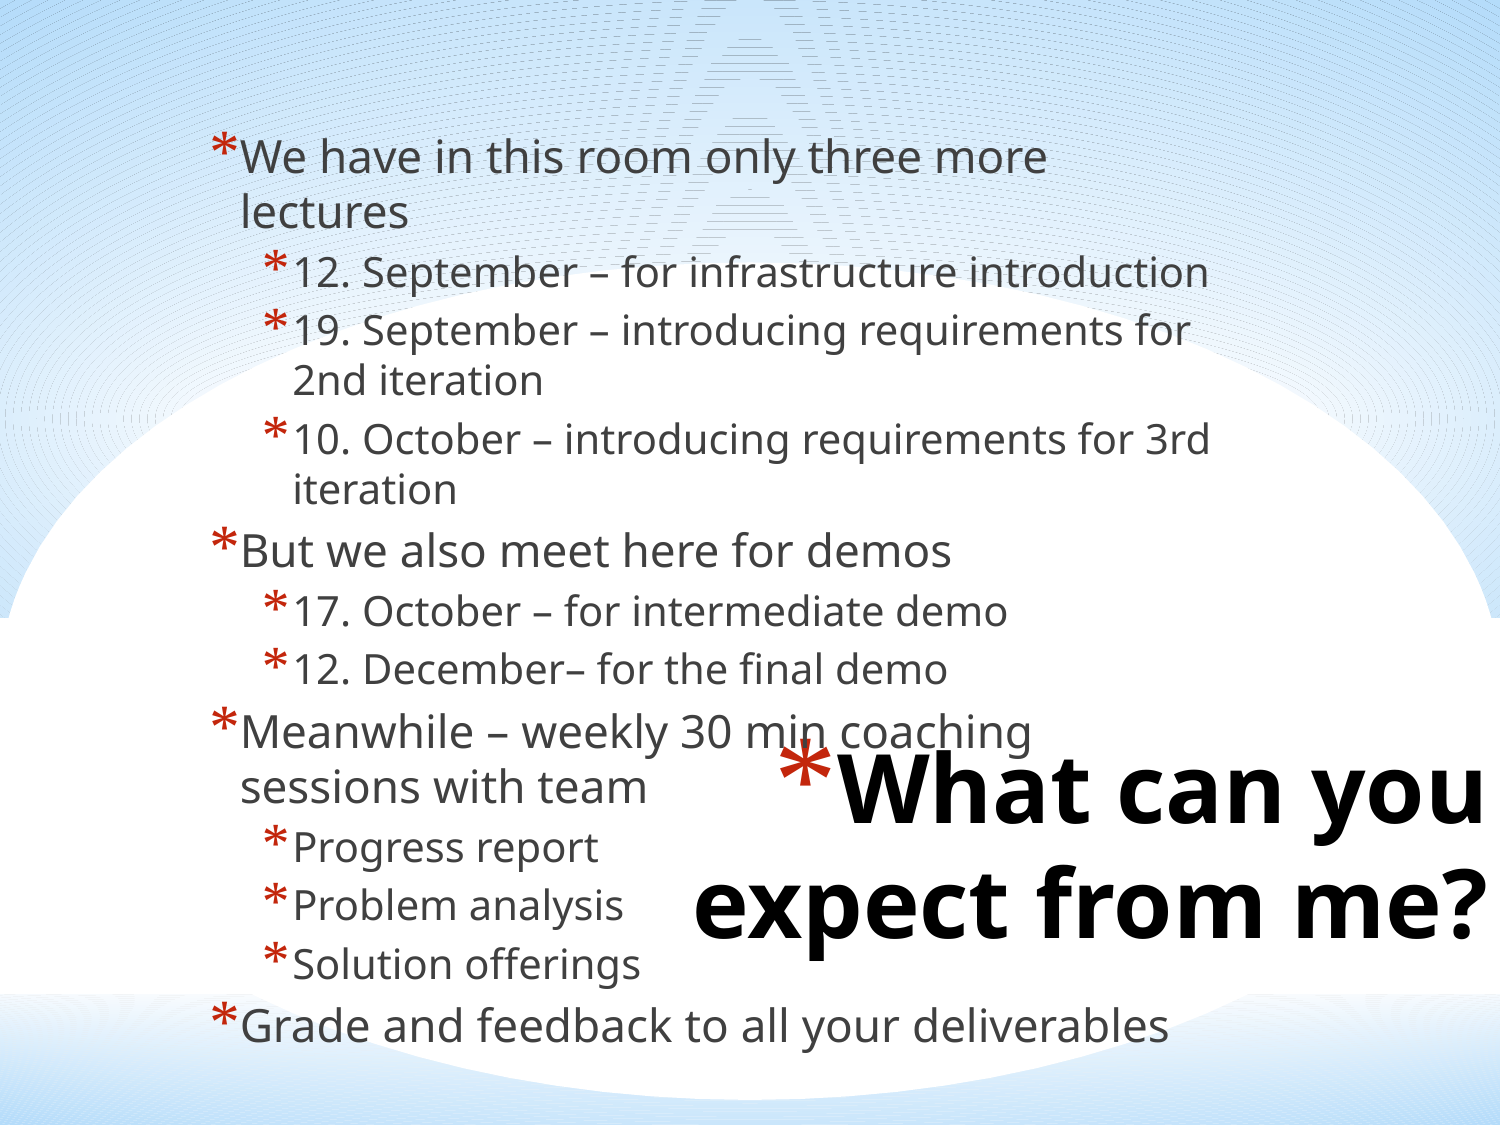

We have in this room only three more lectures
12. September – for infrastructure introduction
19. September – introducing requirements for 2nd iteration
10. October – introducing requirements for 3rd iteration
But we also meet here for demos
17. October – for intermediate demo
12. December– for the final demo
Meanwhile – weekly 30 min coaching sessions with team
Progress report
Problem analysis
Solution offerings
Grade and feedback to all your deliverables
# What can you expect from me?